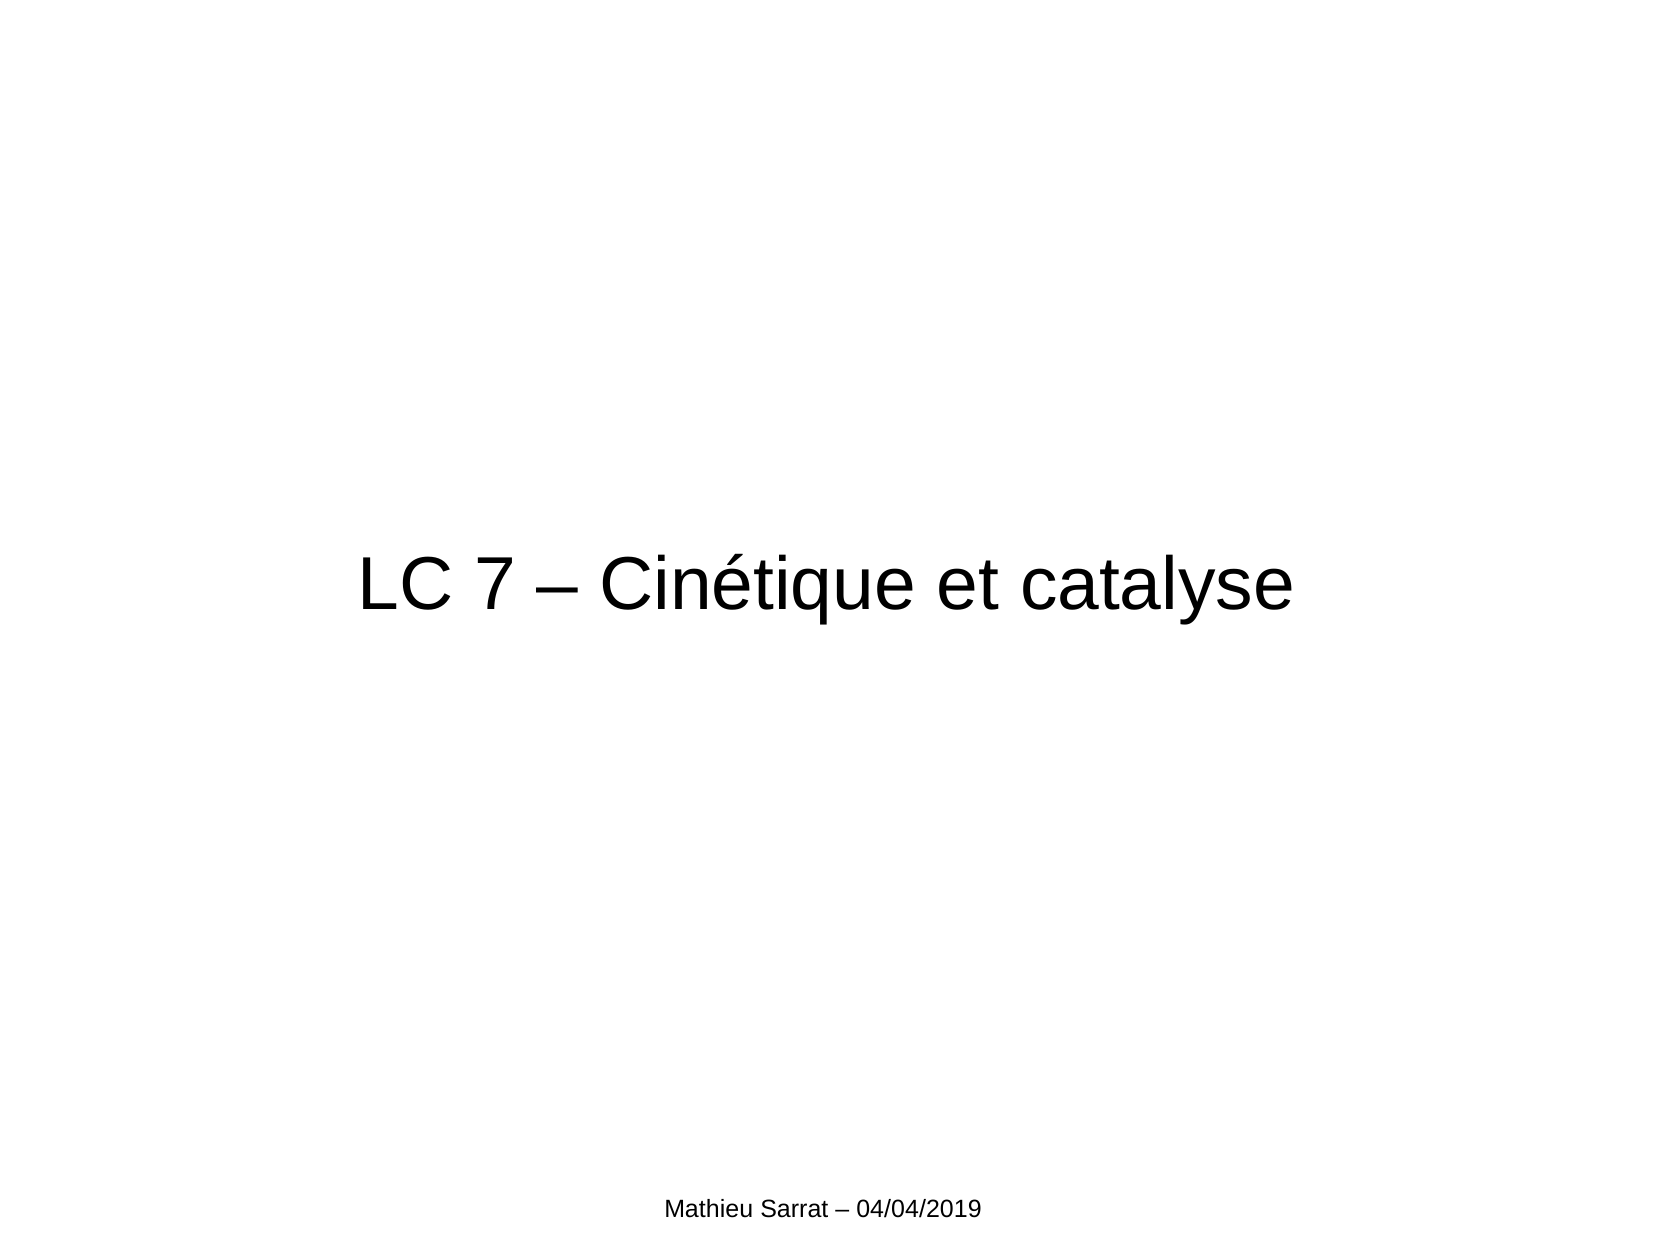

# LC 7 – Cinétique et catalyse
Mathieu Sarrat – 04/04/2019